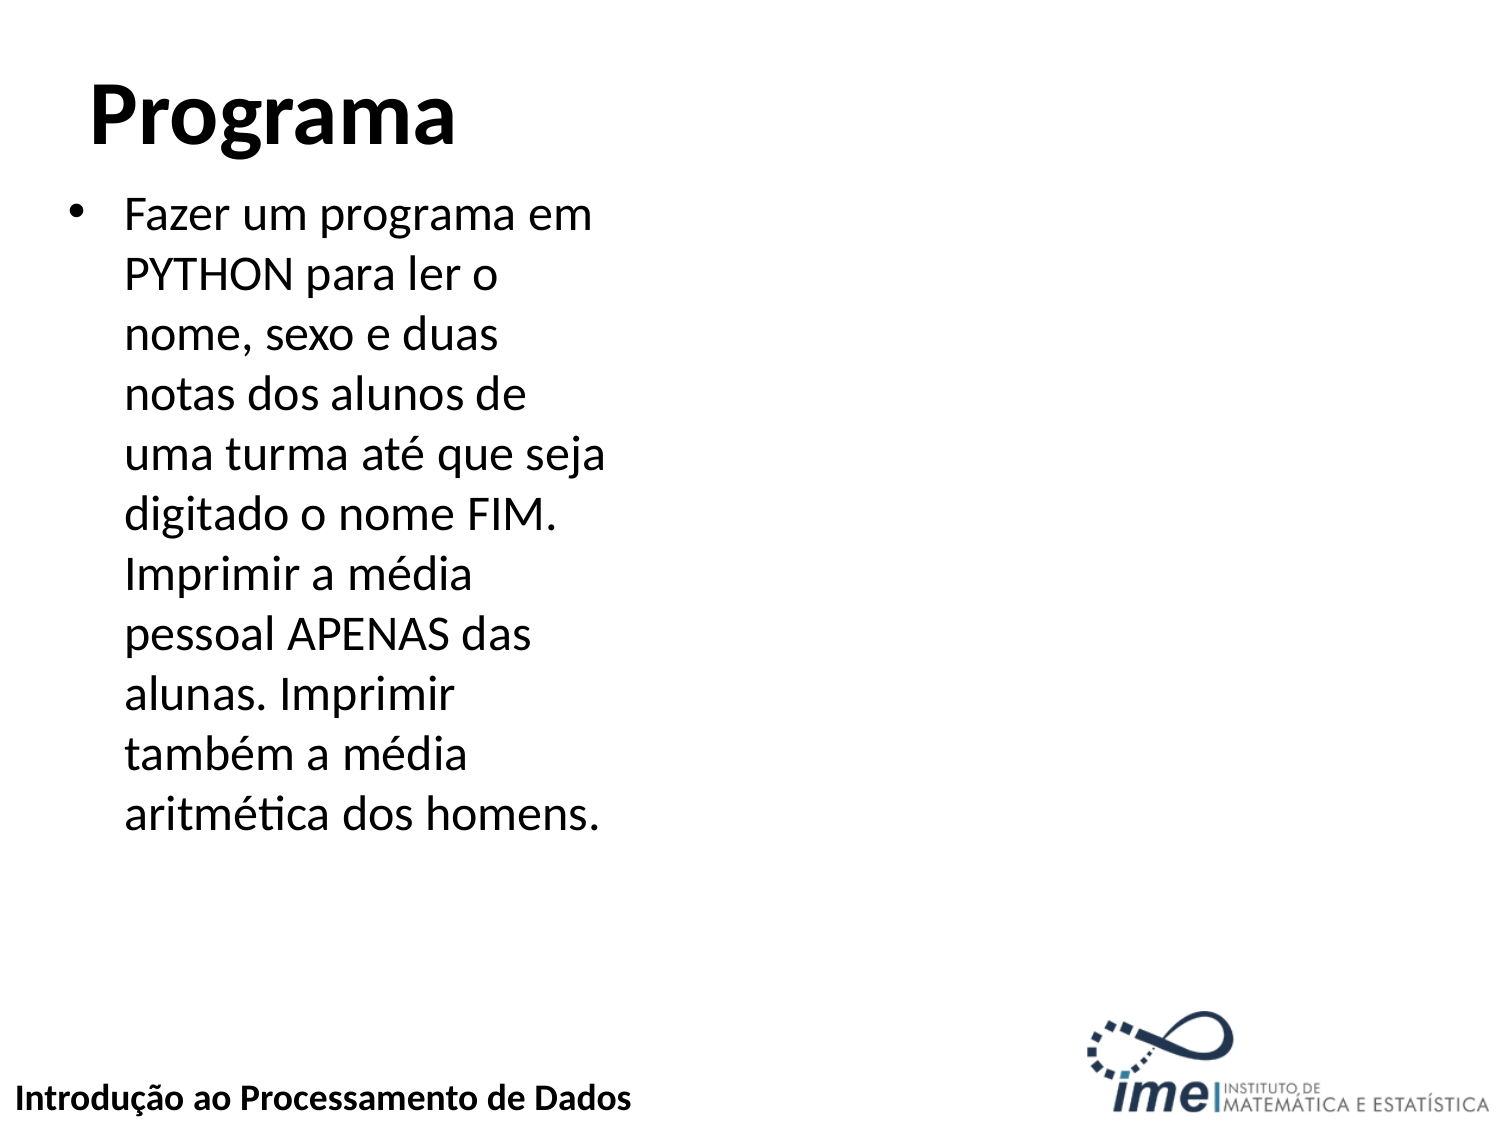

# Programa
Fazer um programa em PYTHON para ler o nome, sexo e duas notas dos alunos de uma turma até que seja digitado o nome FIM. Imprimir a média pessoal APENAS das alunas. Imprimir também a média aritmética dos homens.